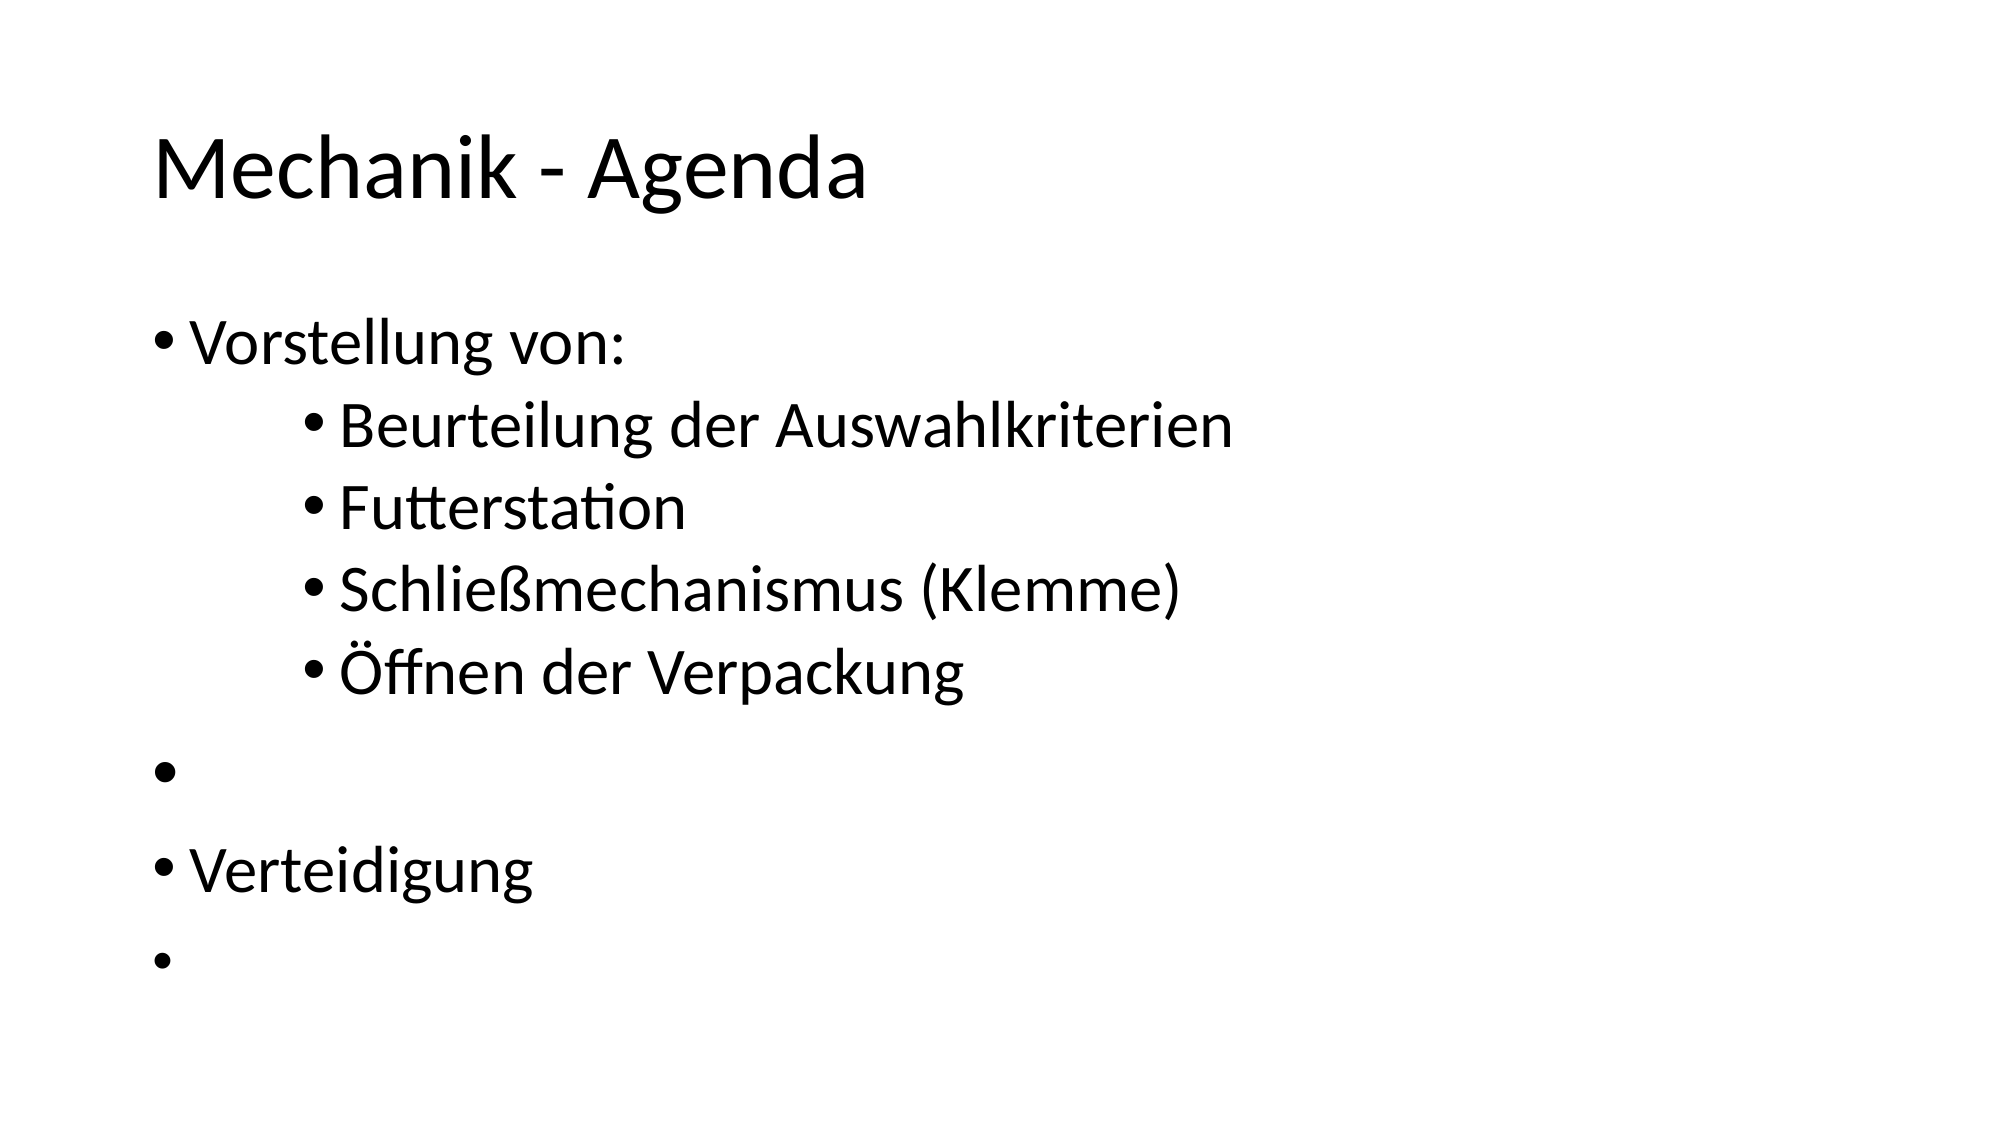

# Mechanik - Agenda
Vorstellung von:
Beurteilung der Auswahlkriterien
Futterstation
Schließmechanismus (Klemme)
Öffnen der Verpackung
Verteidigung